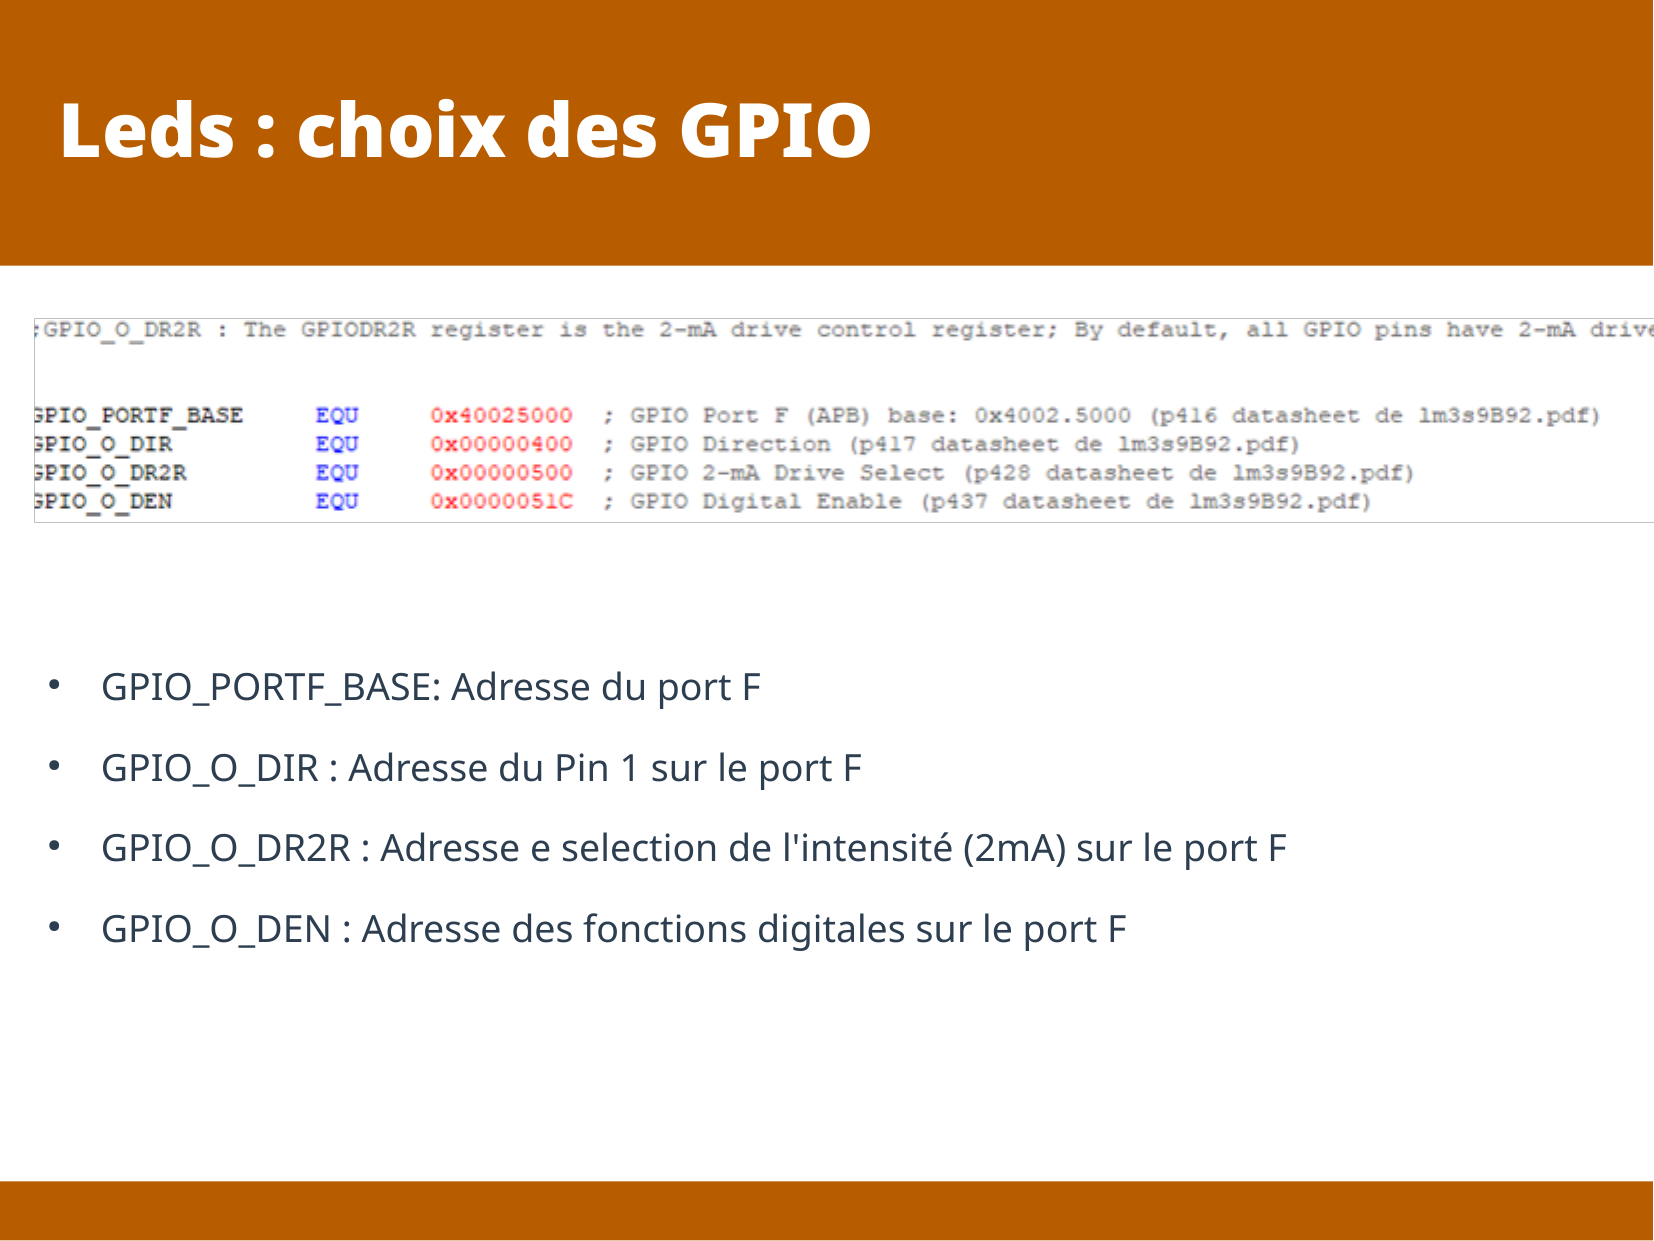

# Leds : choix des GPIO
GPIO_PORTF_BASE: Adresse du port F
GPIO_O_DIR : Adresse du Pin 1 sur le port F
GPIO_O_DR2R : Adresse e selection de l'intensité (2mA) sur le port F
GPIO_O_DEN : Adresse des fonctions digitales sur le port F